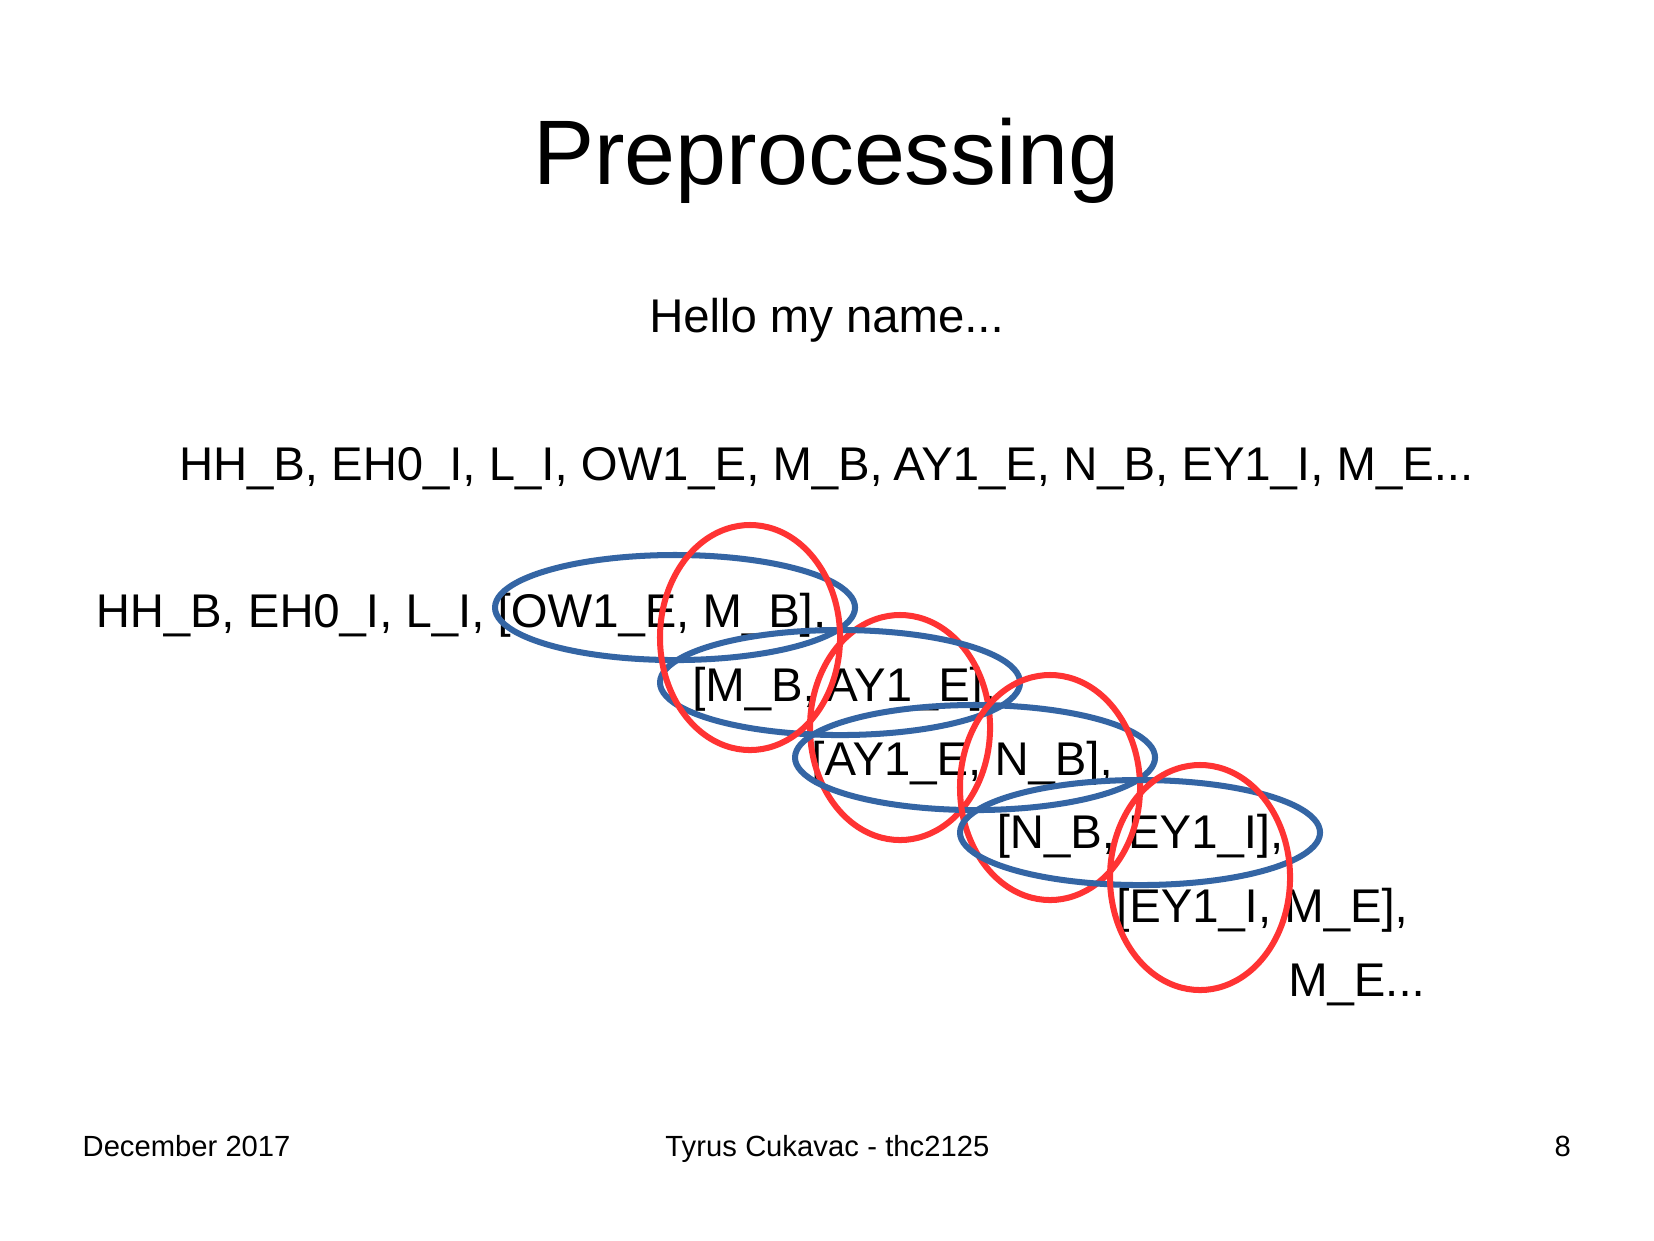

# Preprocessing
Hello my name...
 HH_B, EH0_I, L_I, OW1_E, M_B, AY1_E, N_B, EY1_I, M_E...
 HH_B, EH0_I, L_I, [OW1_E, M_B],
 						 [M_B, AY1_E],
 [AY1_E, N_B],
 [N_B, EY1_I],
 [EY1_I, M_E],
 M_E...
December 2017
Tyrus Cukavac - thc2125
8